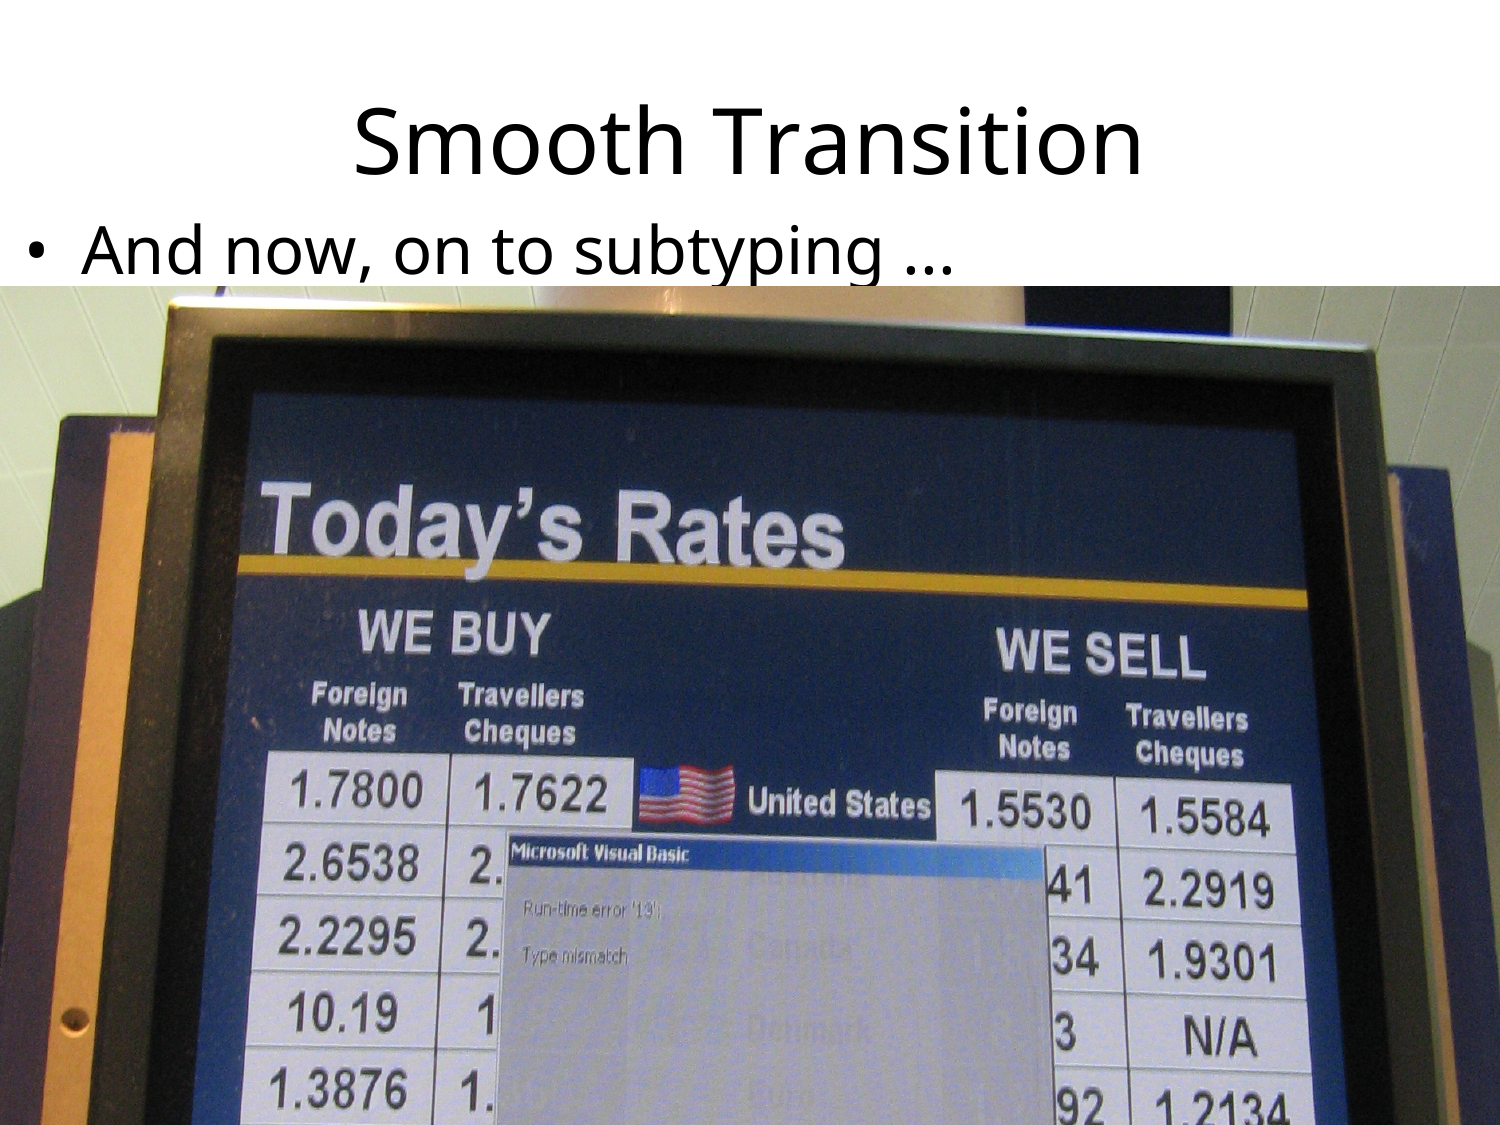

# Smooth Transition
And now, on to subtyping ...
10